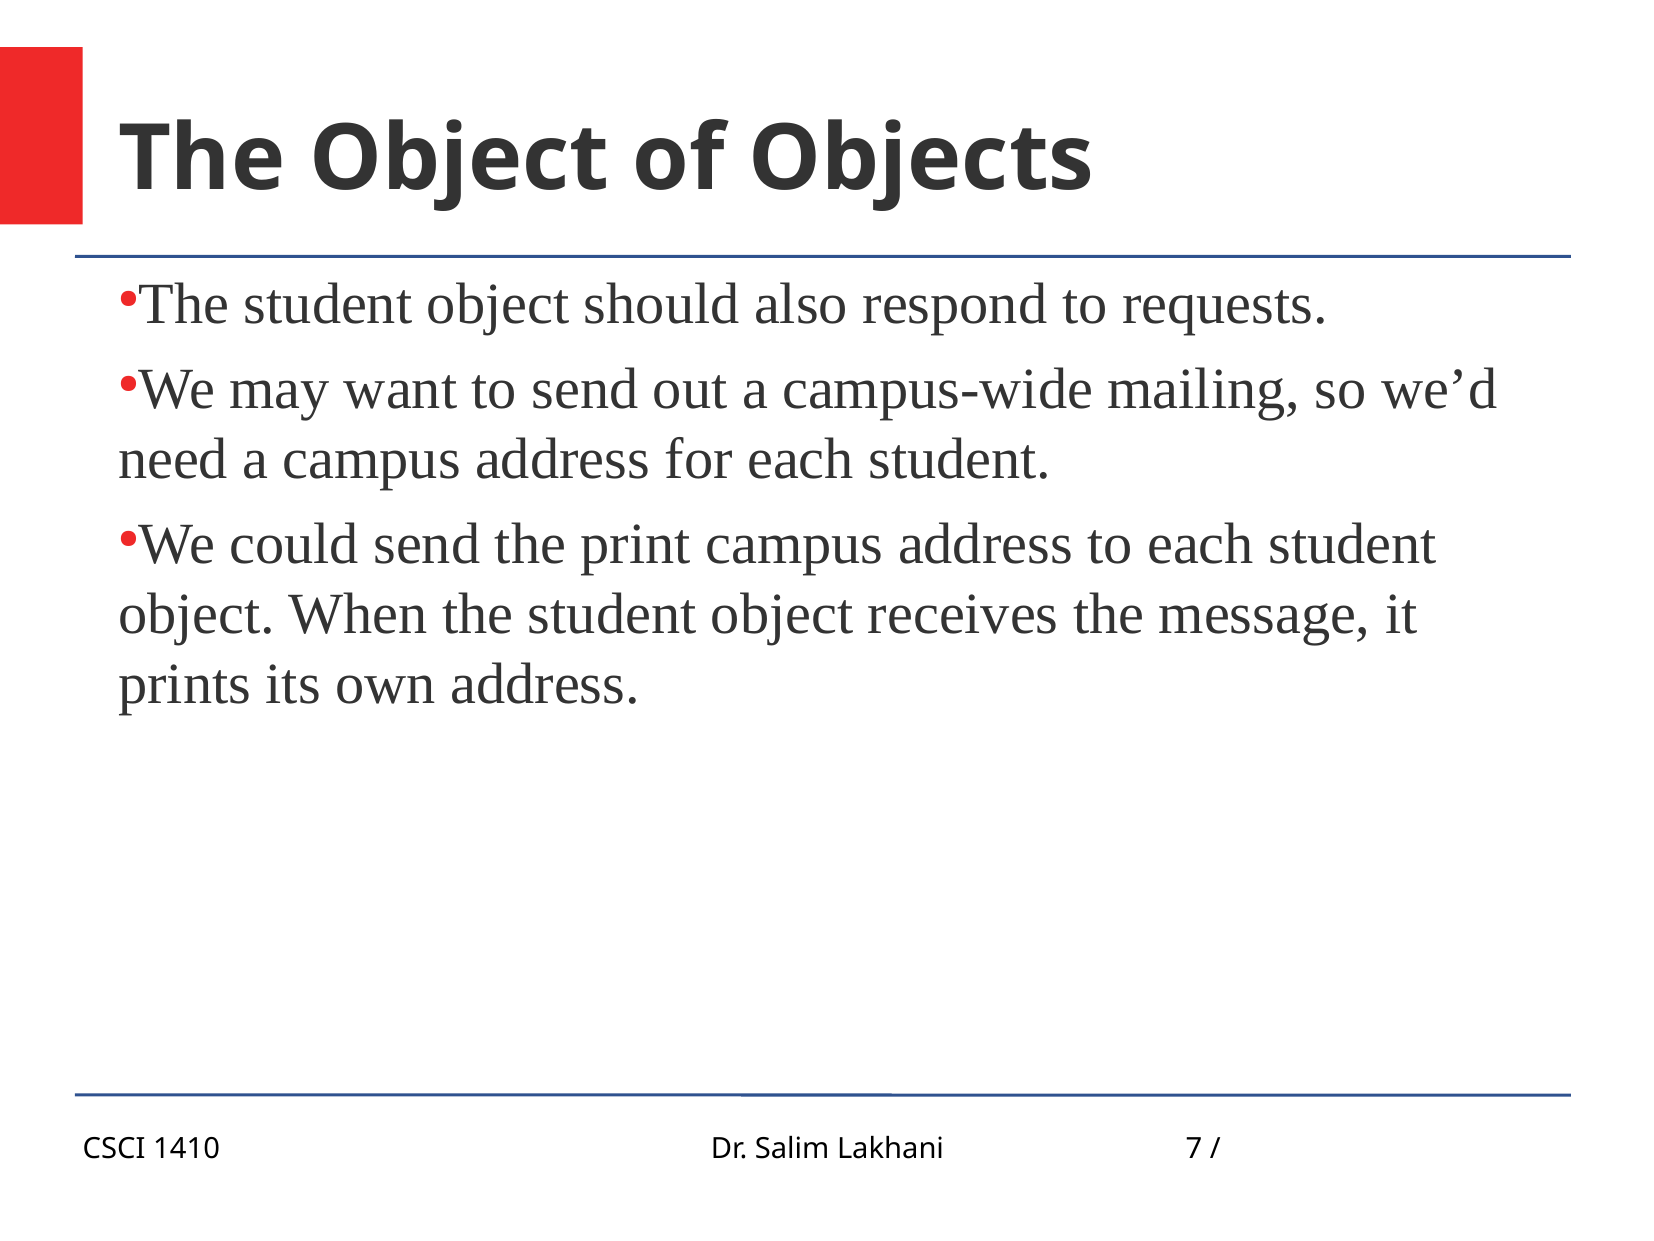

# The Object of Objects
The student object should also respond to requests.
We may want to send out a campus-wide mailing, so we’d need a campus address for each student.
We could send the print campus address to each student object. When the student object receives the message, it prints its own address.
CSCI 1410
Dr. Salim Lakhani